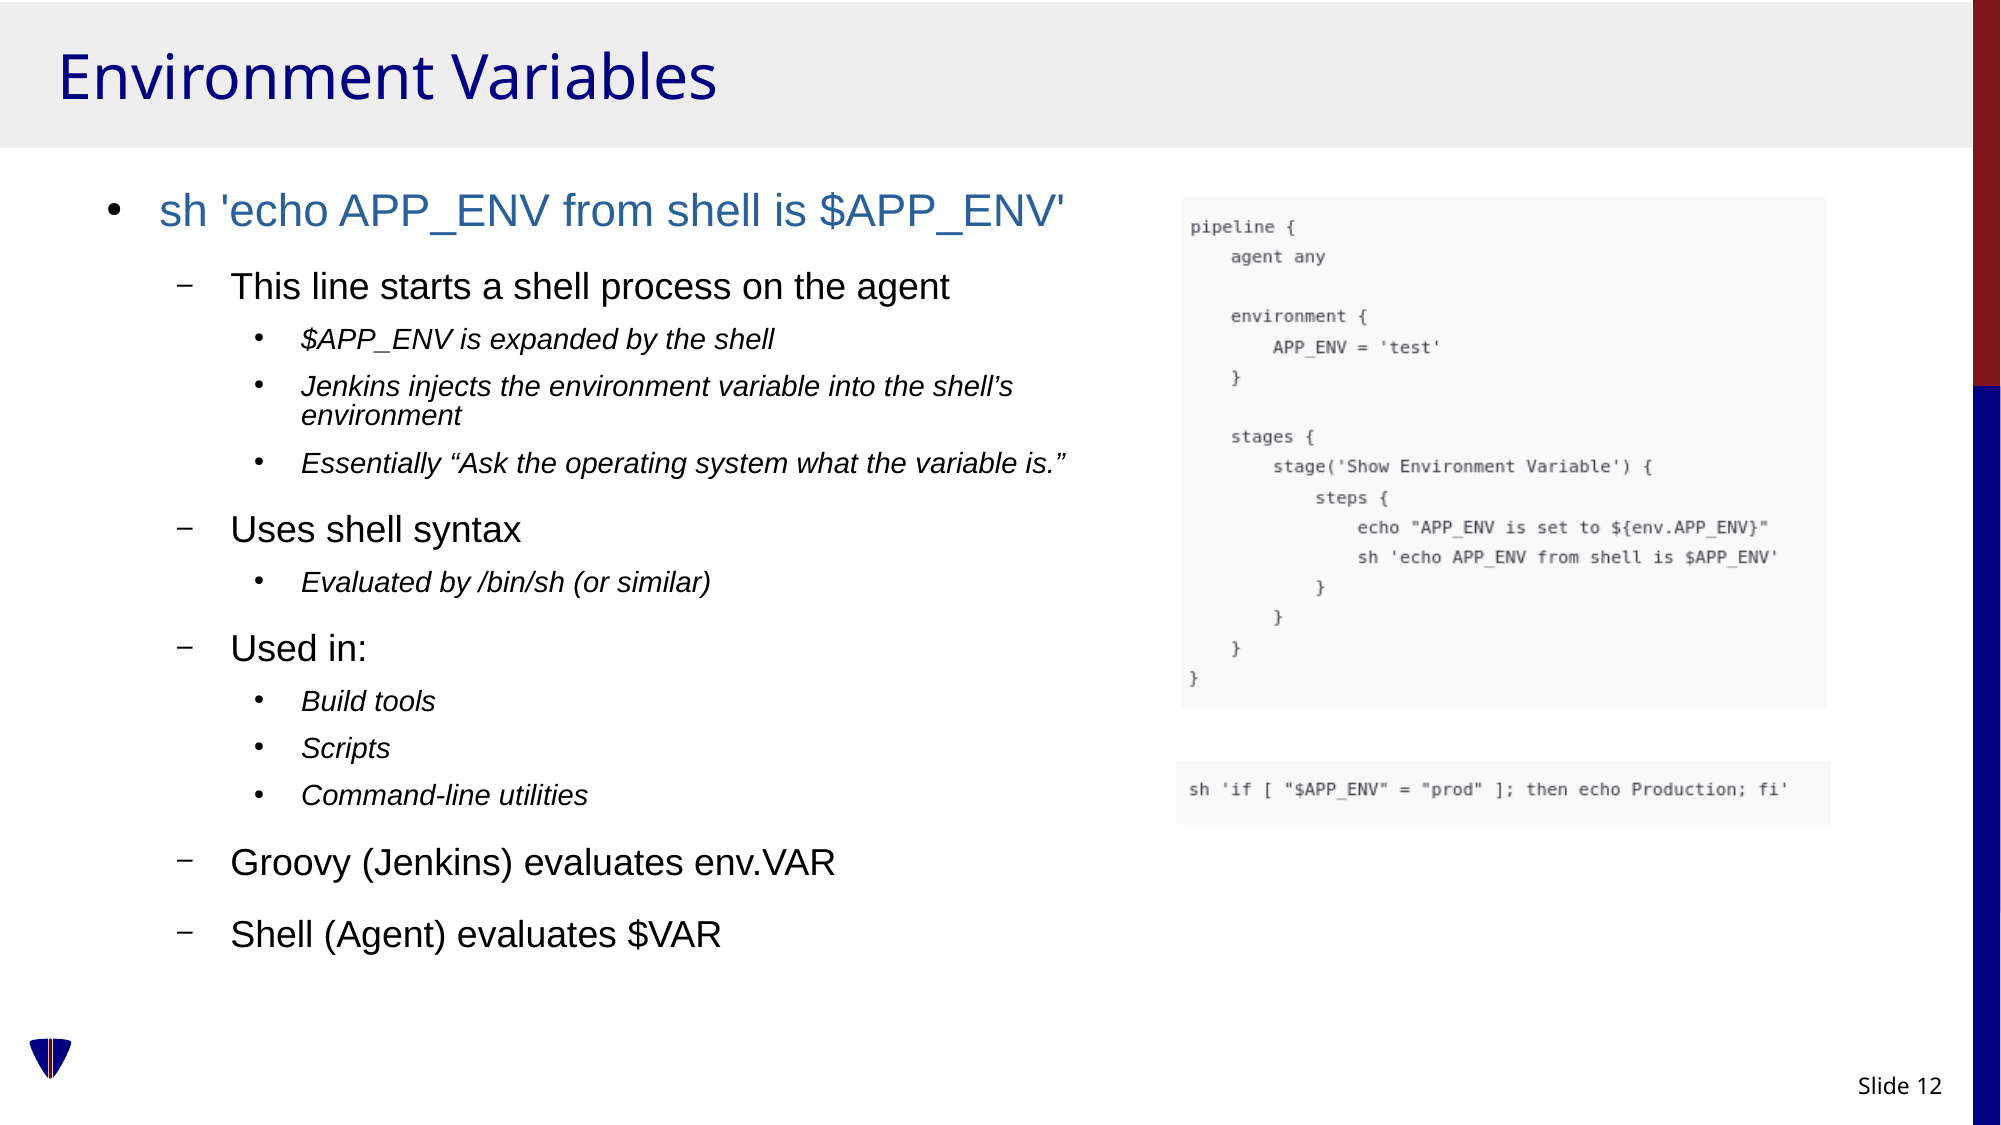

# Environment Variables
sh 'echo APP_ENV from shell is $APP_ENV'
This line starts a shell process on the agent
$APP_ENV is expanded by the shell
Jenkins injects the environment variable into the shell’s environment
Essentially “Ask the operating system what the variable is.”
Uses shell syntax
Evaluated by /bin/sh (or similar)
Used in:
Build tools
Scripts
Command-line utilities
Groovy (Jenkins) evaluates env.VAR
Shell (Agent) evaluates $VAR